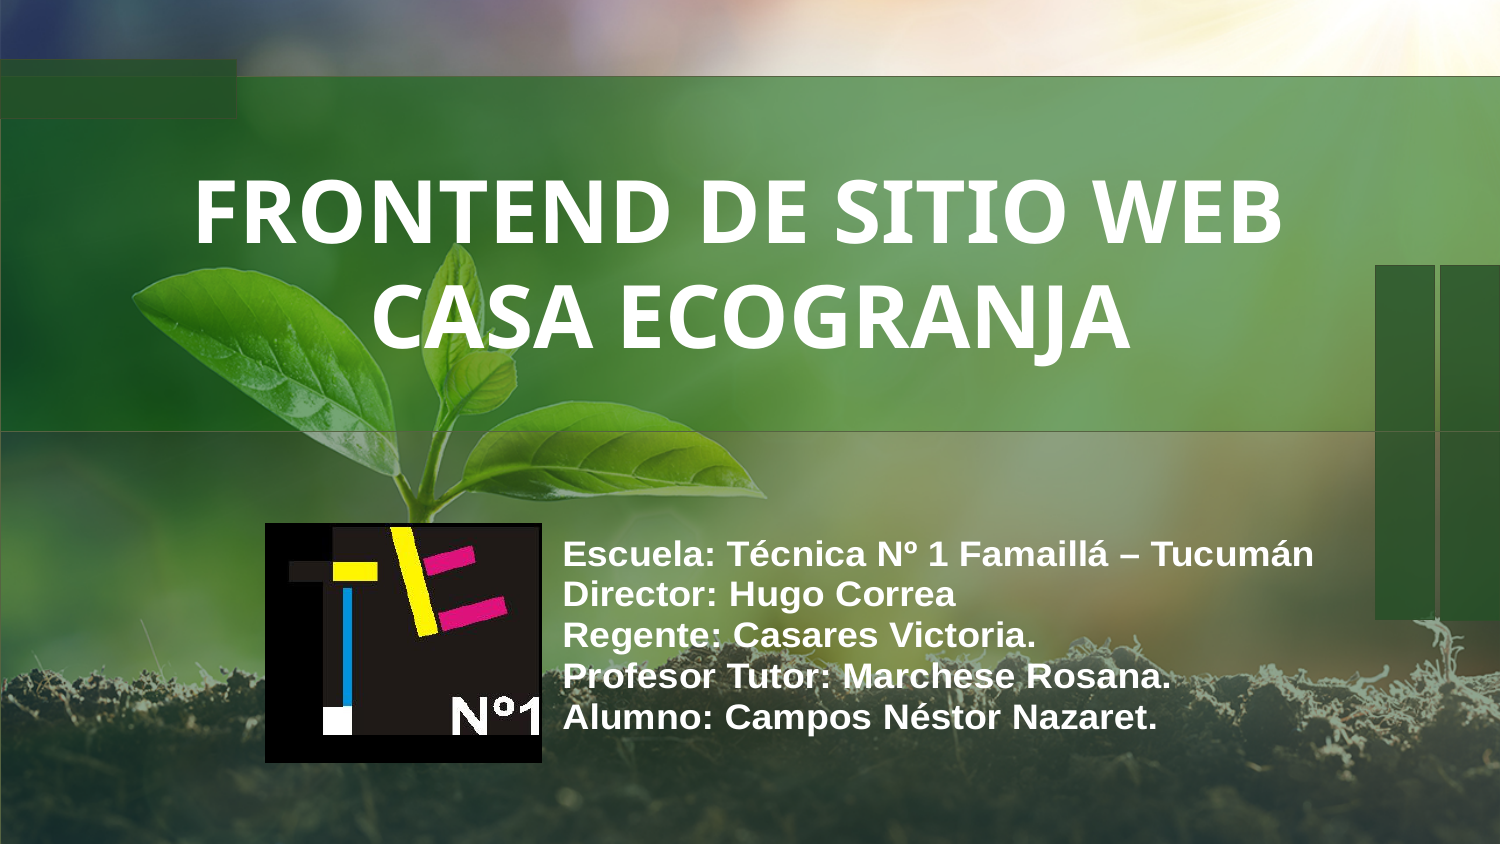

FRONTEND DE SITIO WEB
CASA ECOGRANJA
# Here is where your presentation begins